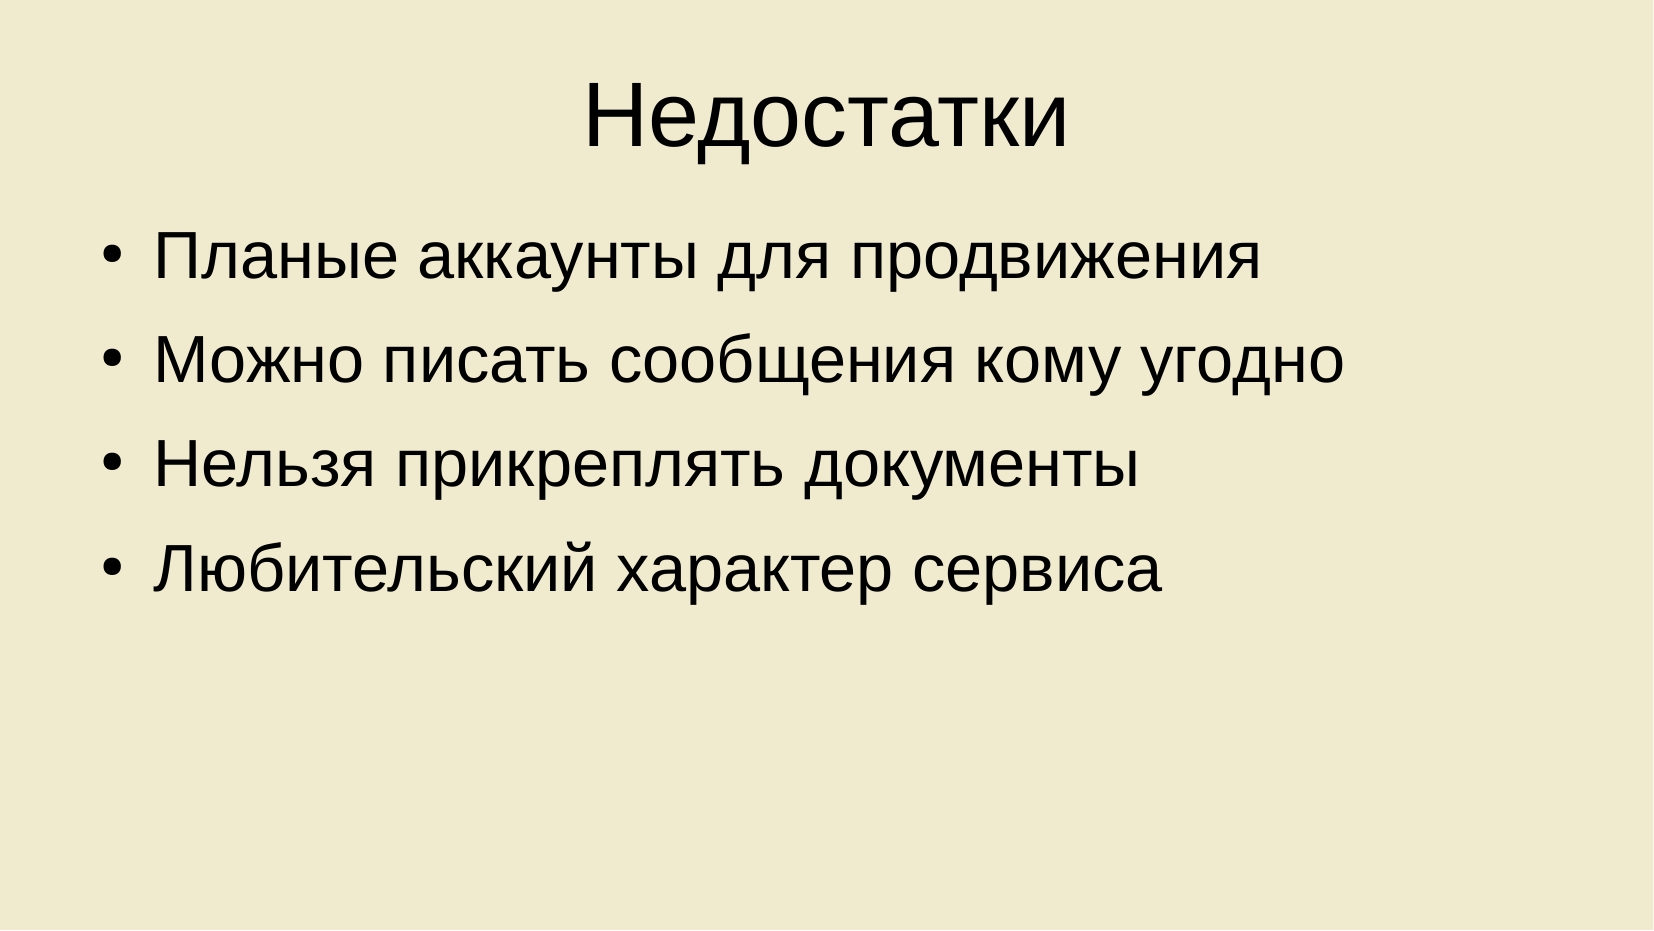

# Недостатки
Планые аккаунты для продвижения
Можно писать сообщения кому угодно
Нельзя прикреплять документы
Любительский характер сервиса